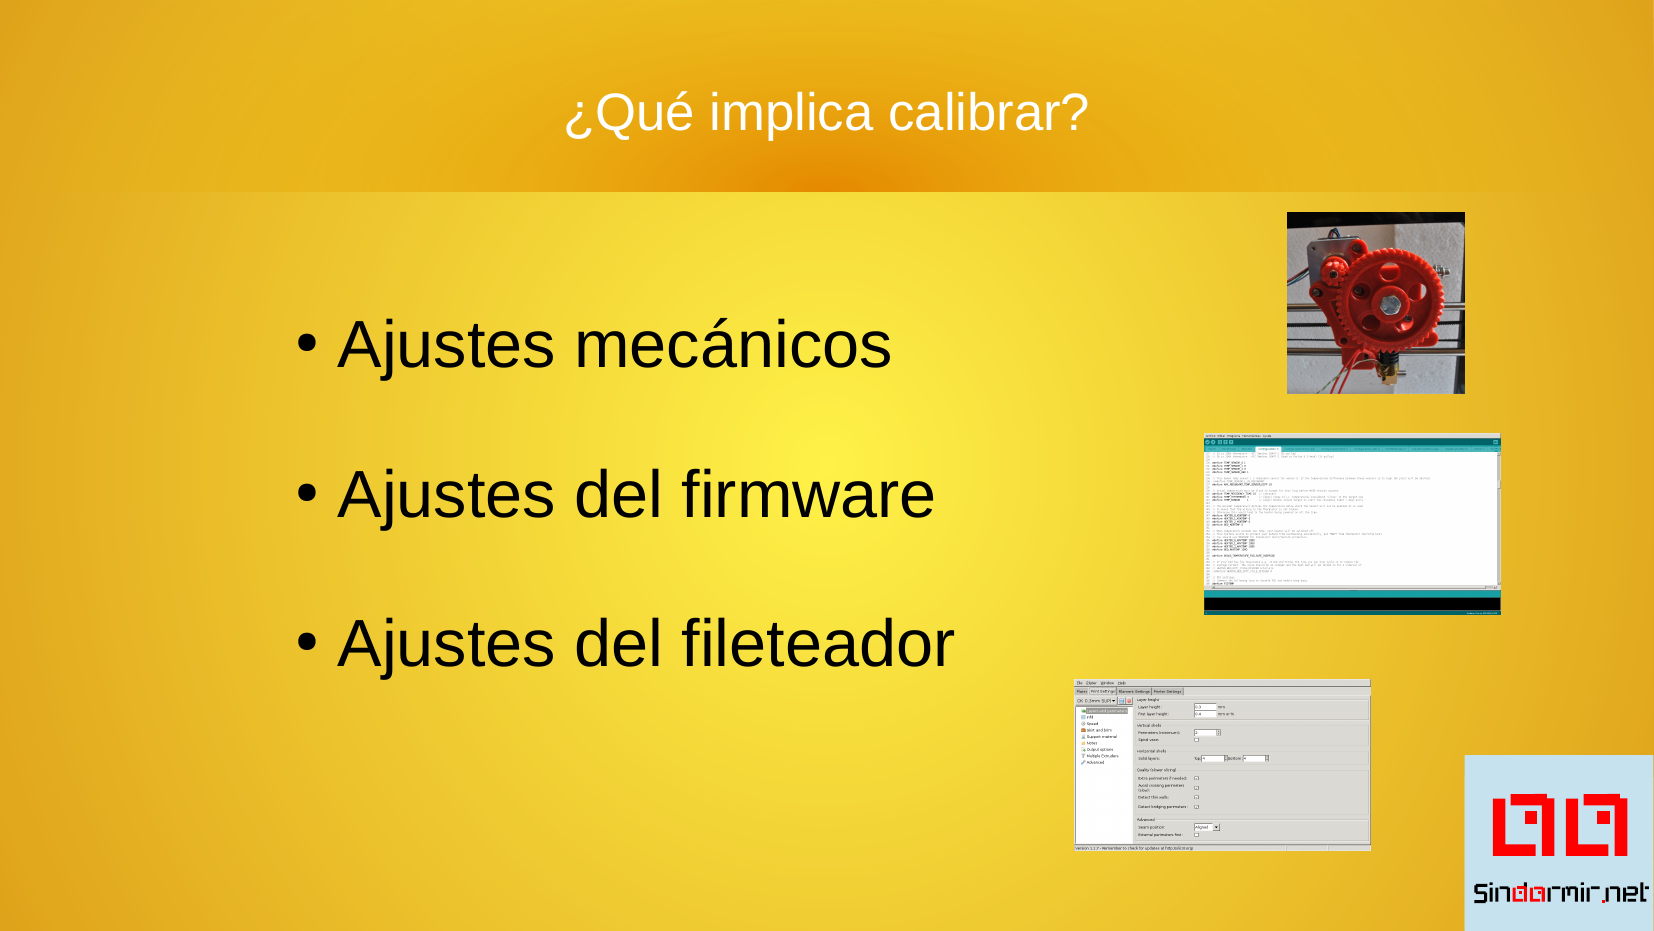

# ¿Qué implica calibrar?
 Ajustes mecánicos
 Ajustes del firmware
 Ajustes del fileteador